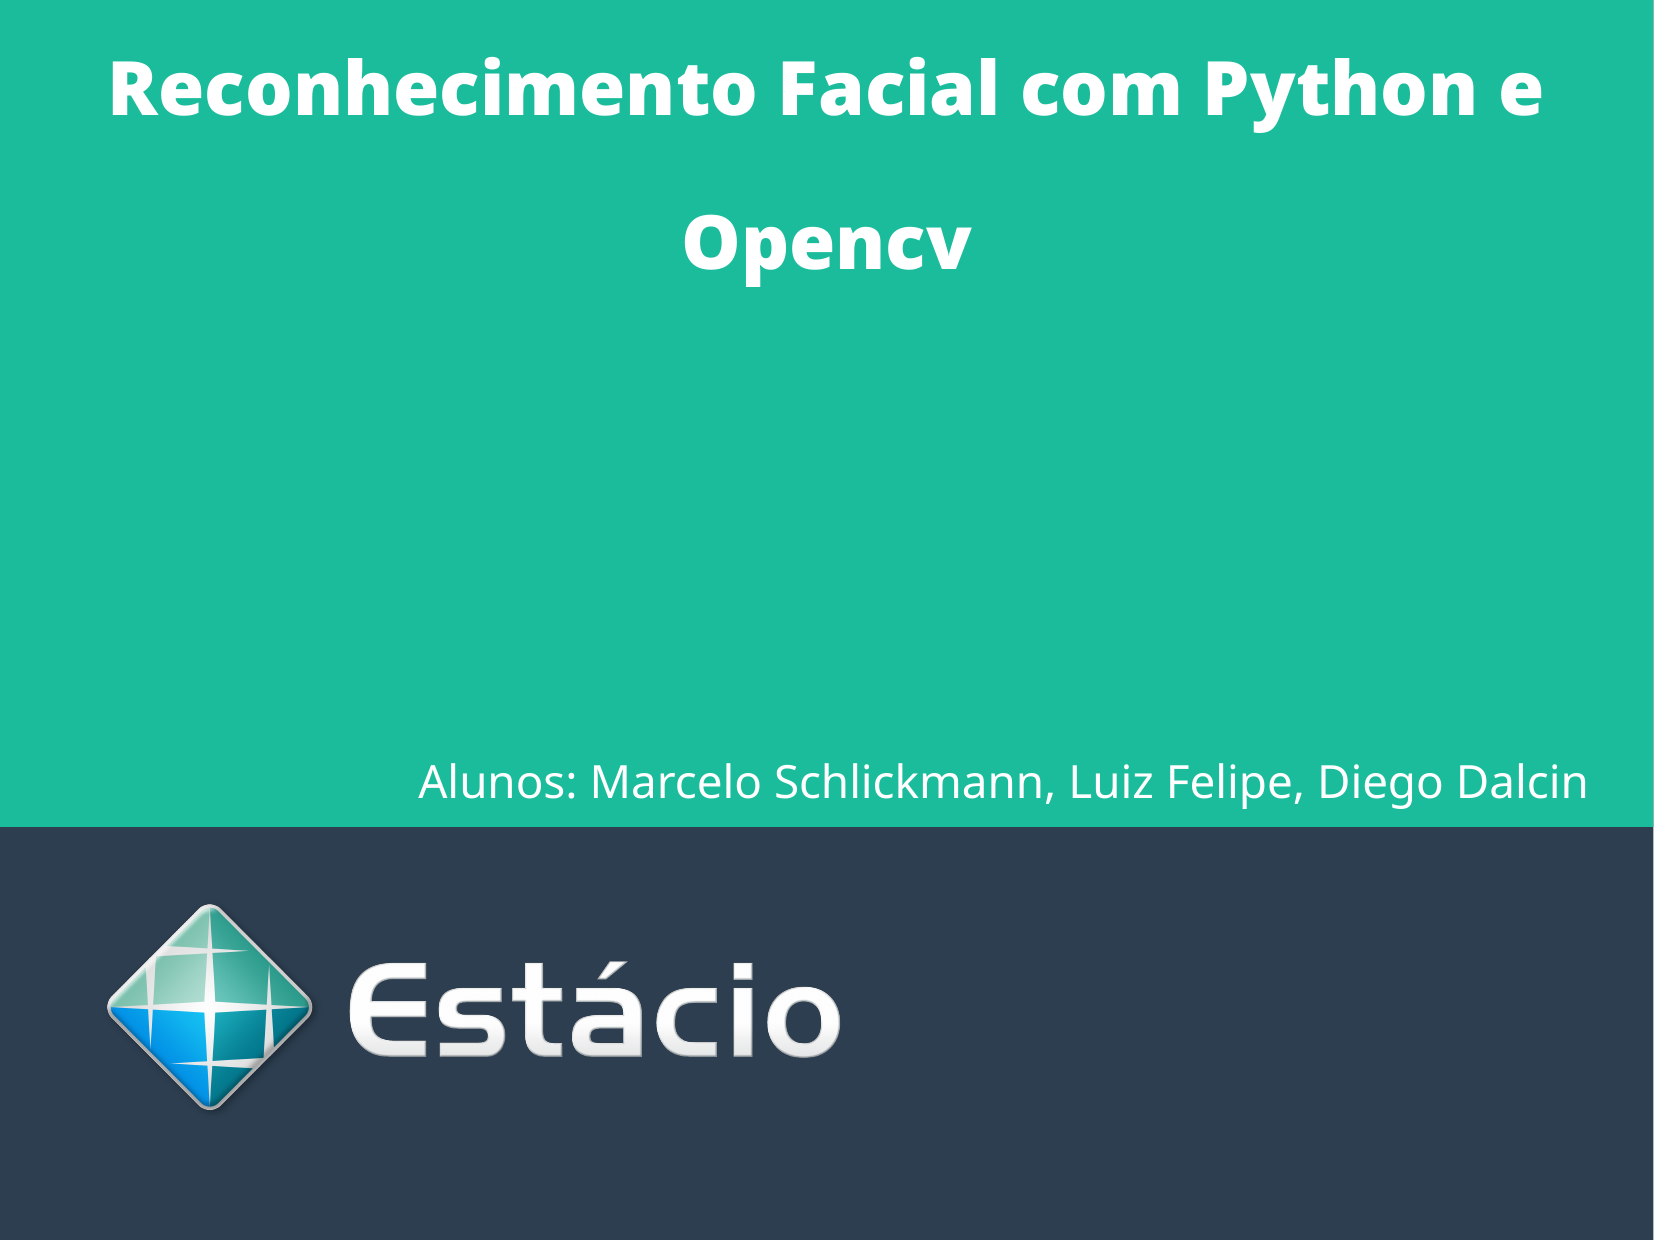

# Reconhecimento Facial com Python e Opencv
Alunos: Marcelo Schlickmann, Luiz Felipe, Diego Dalcin